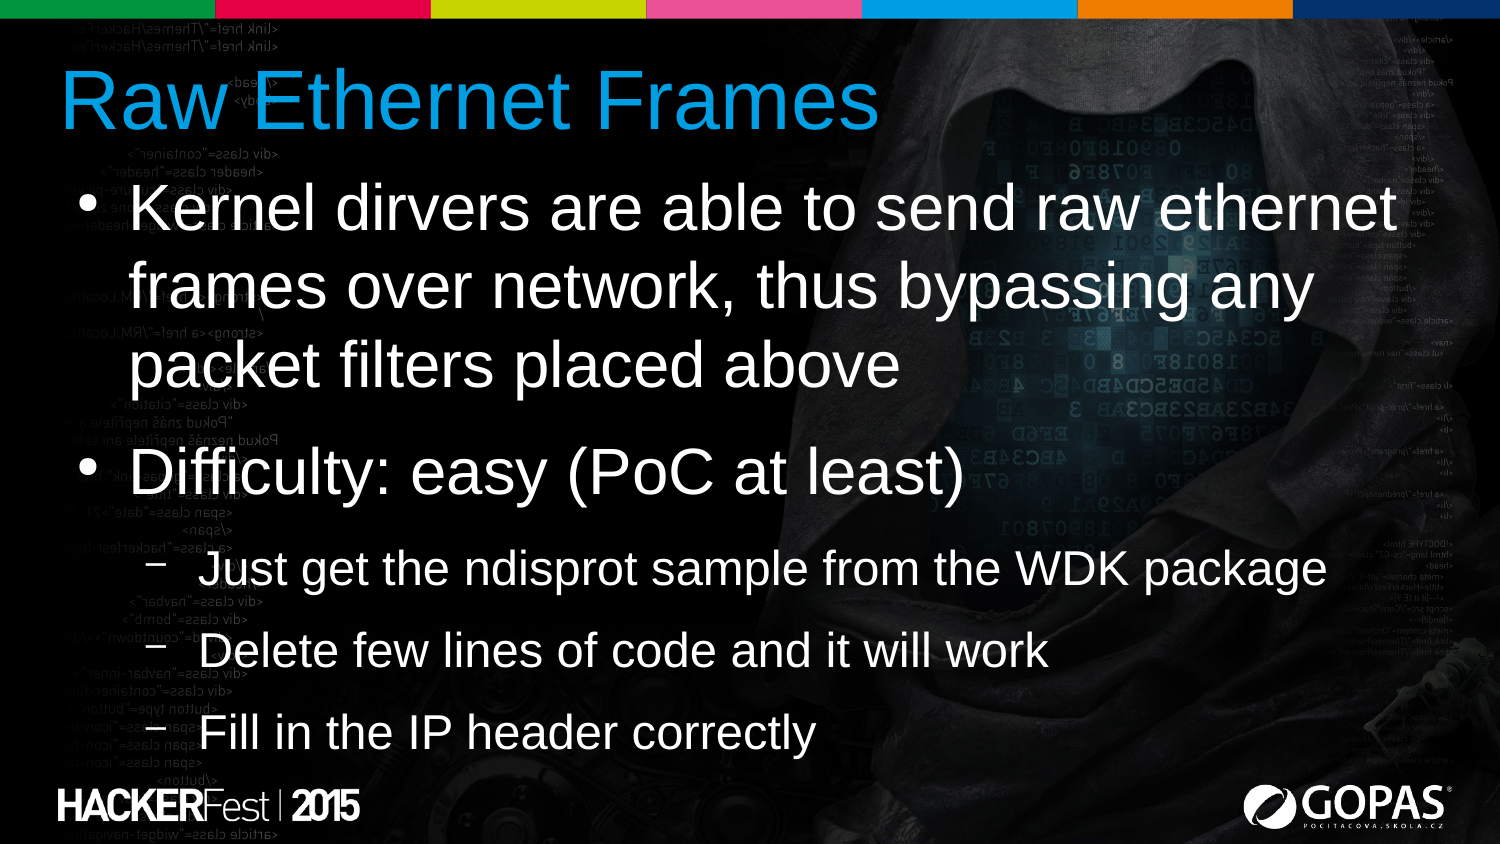

# Raw Ethernet Frames
Kernel dirvers are able to send raw ethernet frames over network, thus bypassing any packet filters placed above
Difficulty: easy (PoC at least)
Just get the ndisprot sample from the WDK package
Delete few lines of code and it will work
Fill in the IP header correctly